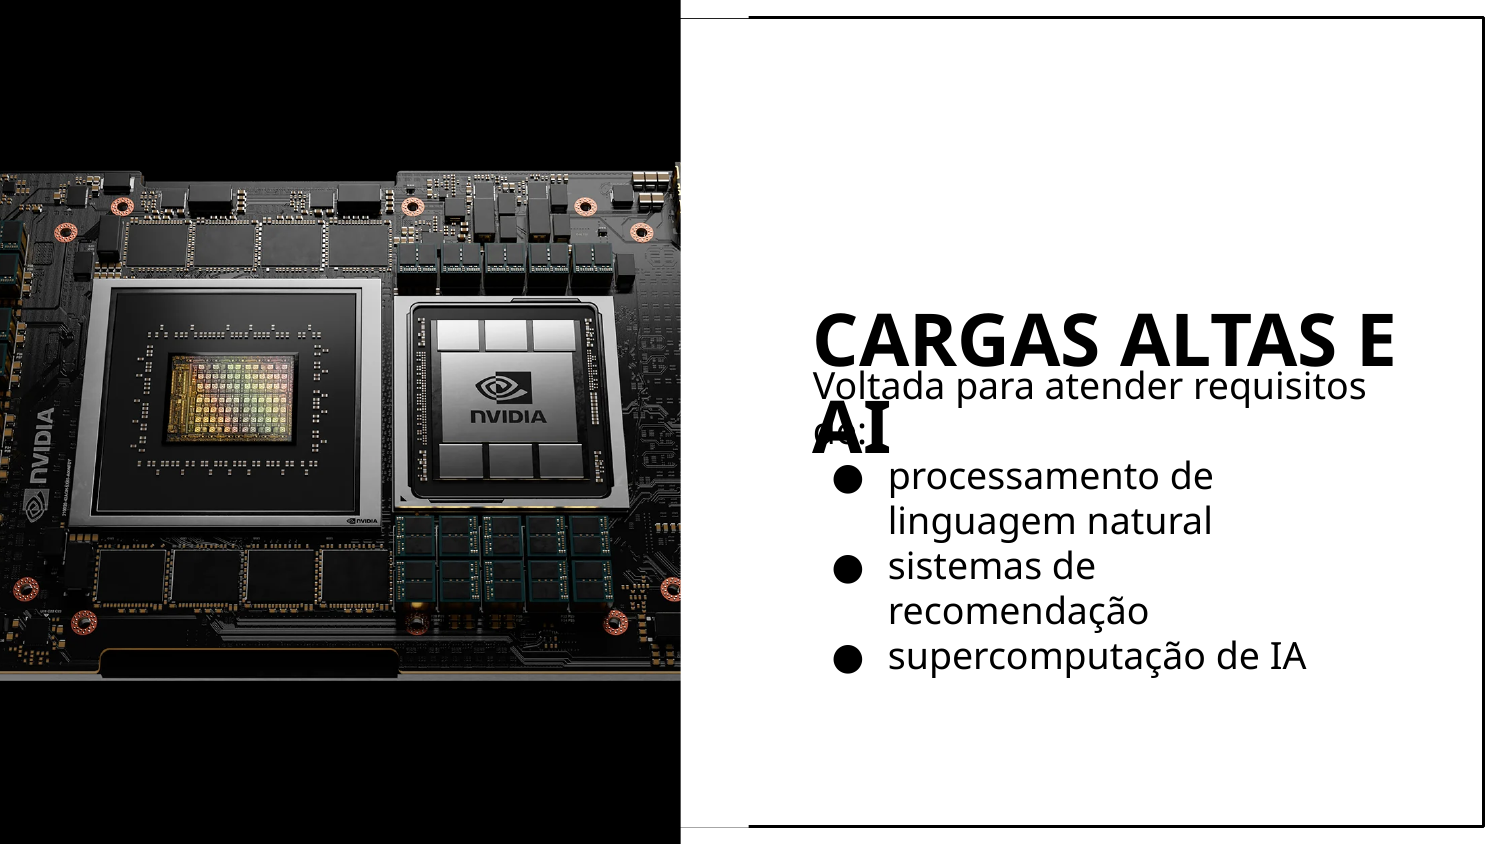

CARGAS ALTAS E AI
# Voltada para atender requisitos de:
processamento de linguagem natural
sistemas de recomendação
supercomputação de IA